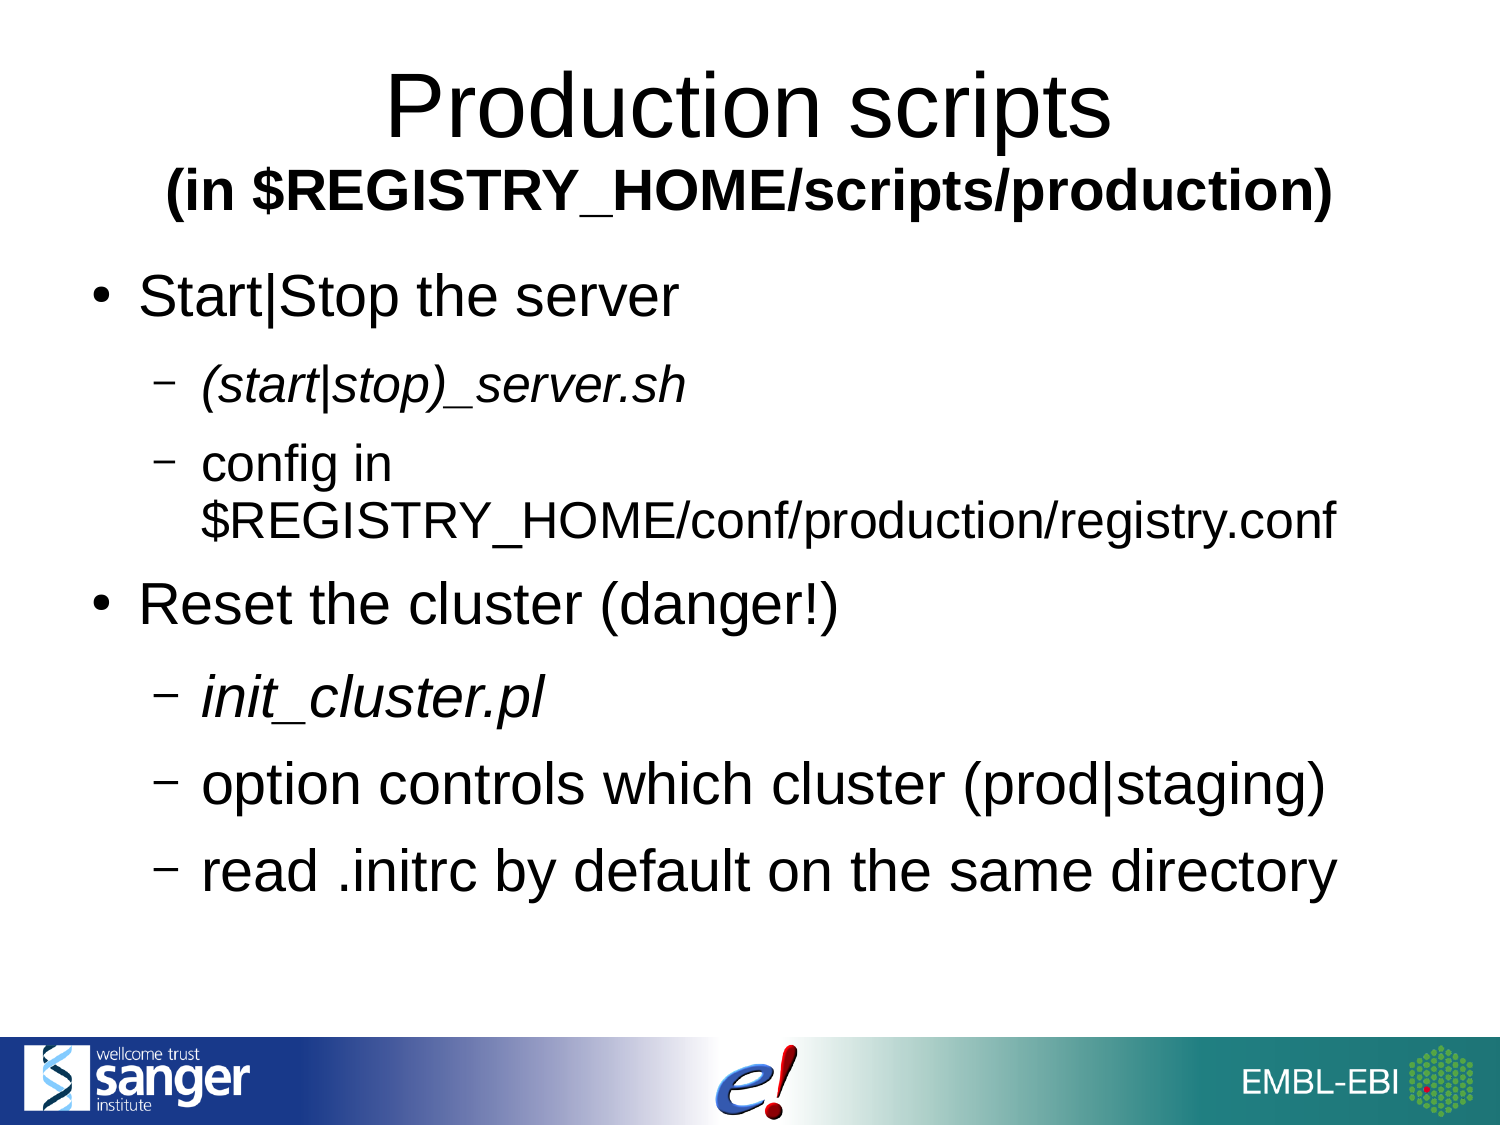

# Production scripts (in $REGISTRY_HOME/scripts/production)
Start|Stop the server
(start|stop)_server.sh
config in $REGISTRY_HOME/conf/production/registry.conf
Reset the cluster (danger!)
init_cluster.pl
option controls which cluster (prod|staging)
read .initrc by default on the same directory